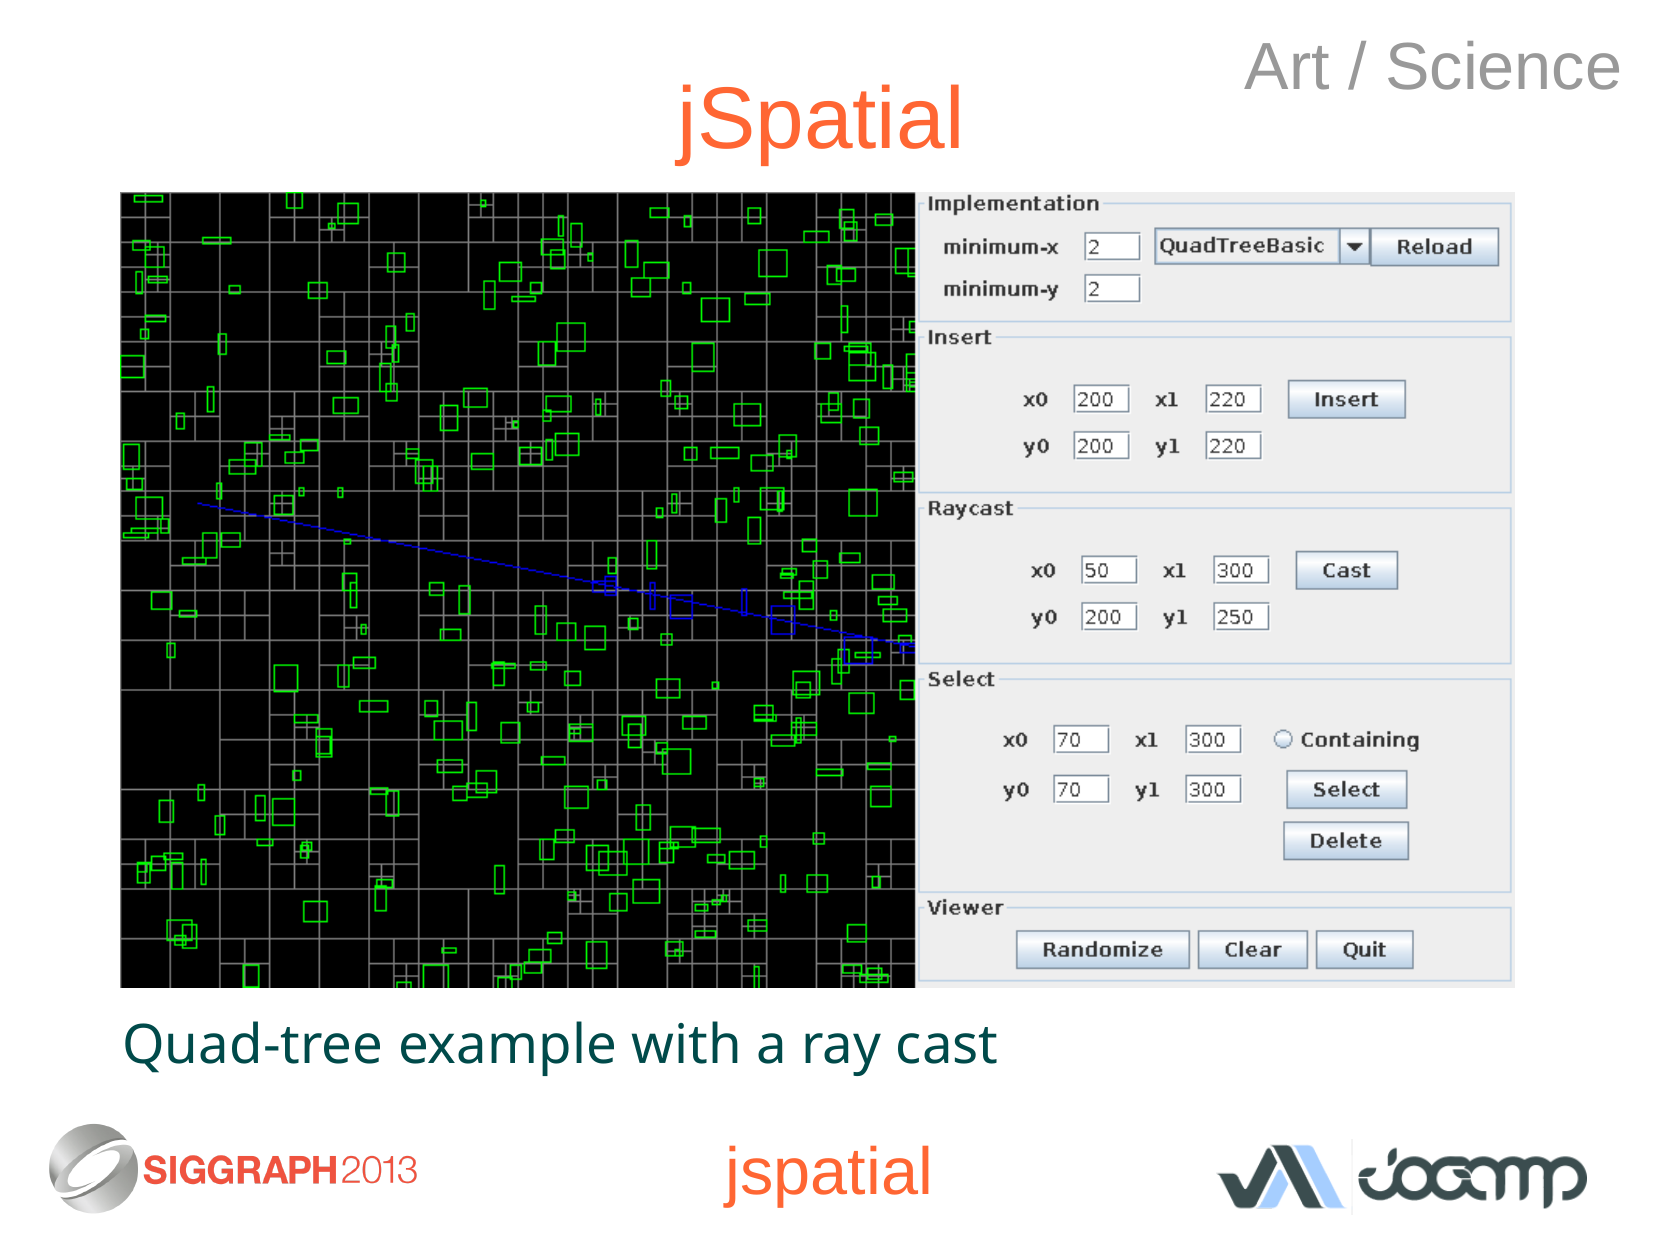

Art / Science
# jSpatial
Quad-tree example with a ray cast
jspatial